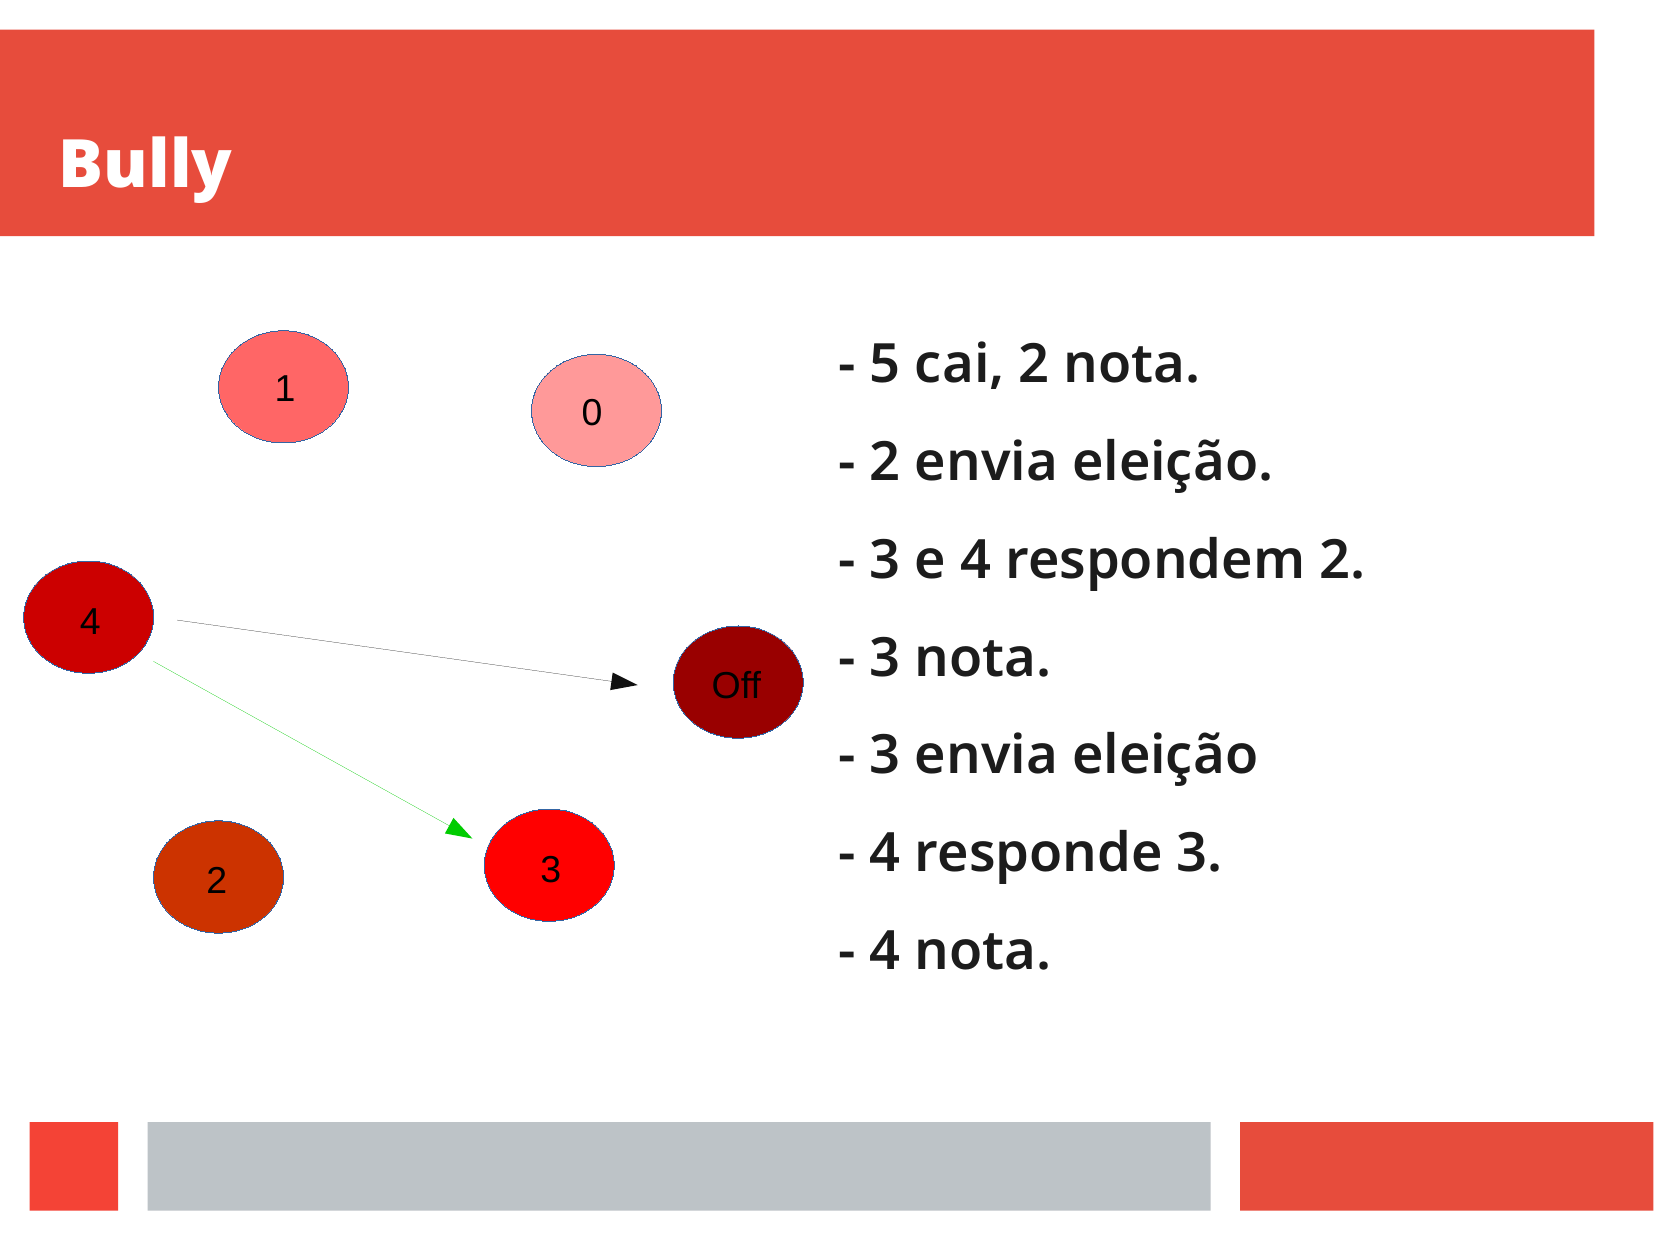

# Bully
- 5 cai, 2 nota.
- 2 envia eleição.
- 3 e 4 respondem 2.
- 3 nota.
- 3 envia eleição
- 4 responde 3.
- 4 nota.
1
0
4
Off
3
2